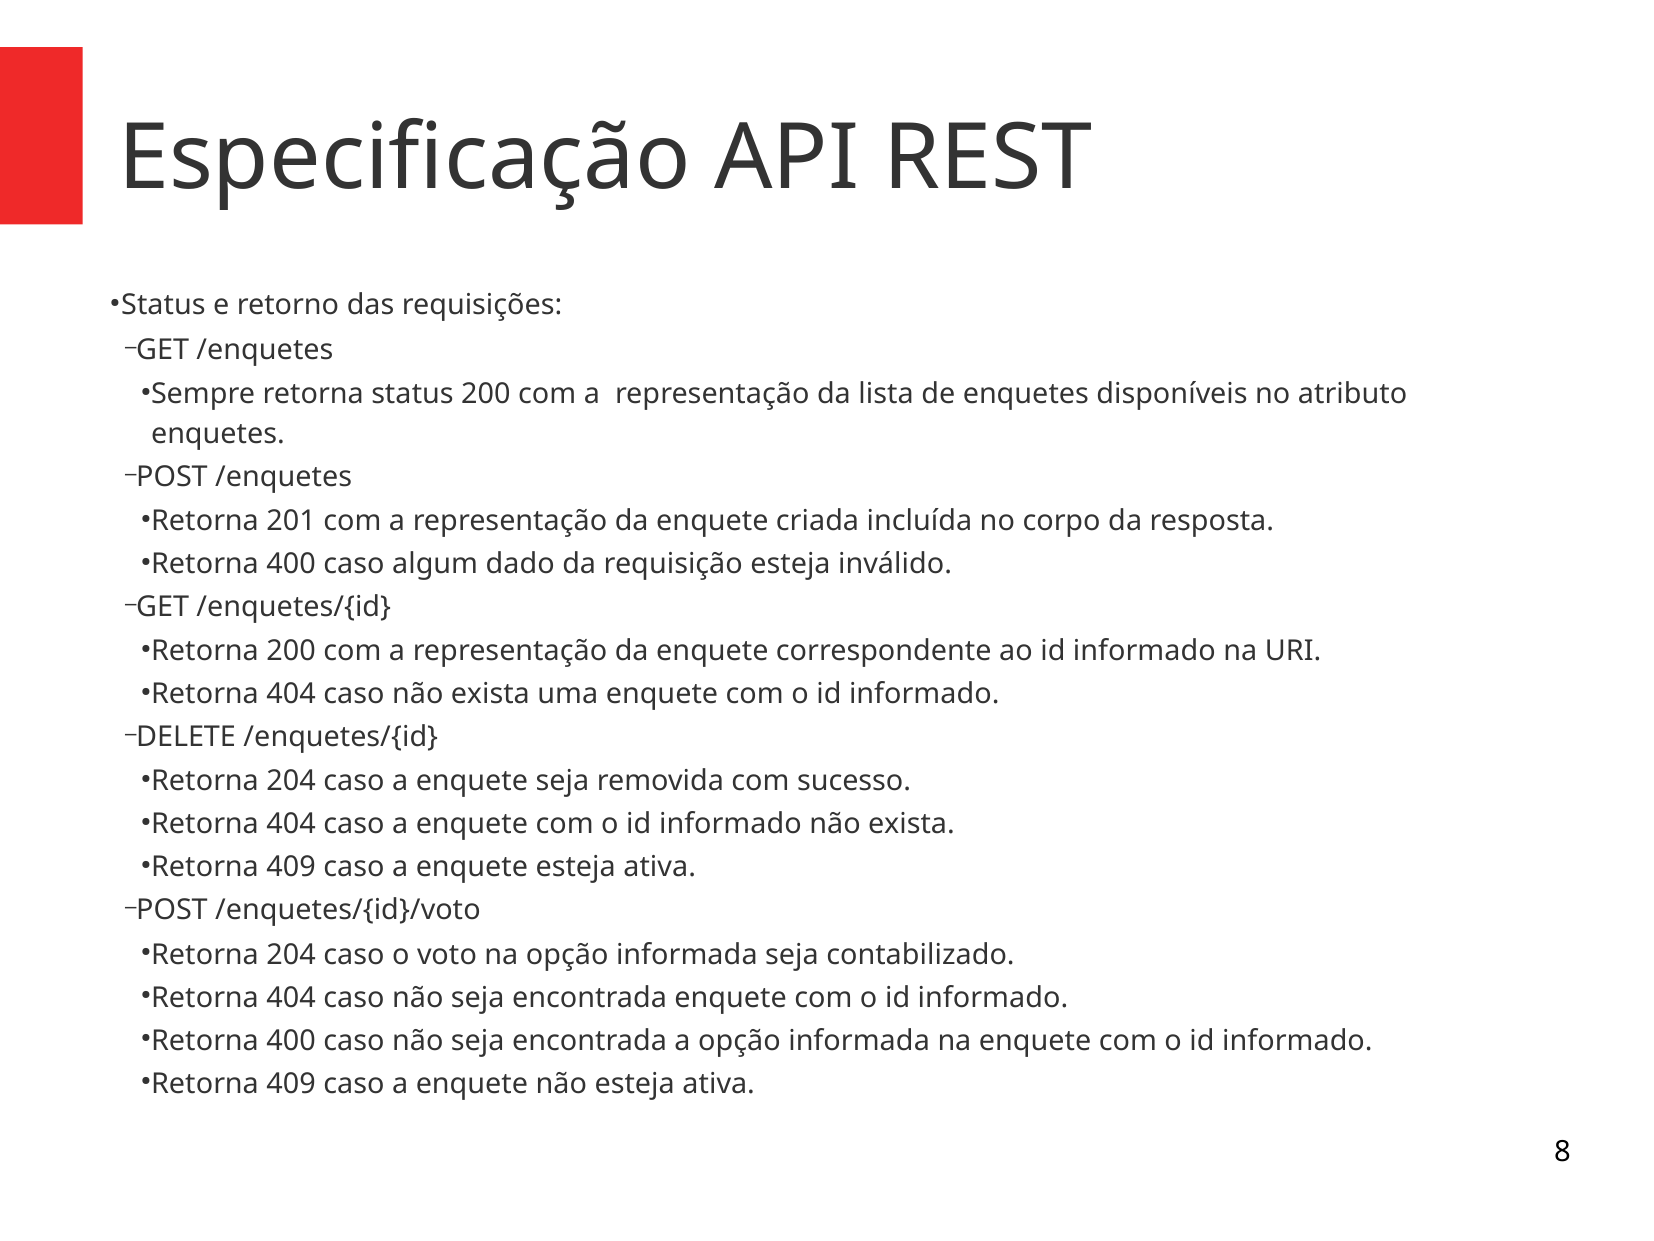

# Especificação API REST
Status e retorno das requisições:
GET /enquetes
Sempre retorna status 200 com a representação da lista de enquetes disponíveis no atributo enquetes.
POST /enquetes
Retorna 201 com a representação da enquete criada incluída no corpo da resposta.
Retorna 400 caso algum dado da requisição esteja inválido.
GET /enquetes/{id}
Retorna 200 com a representação da enquete correspondente ao id informado na URI.
Retorna 404 caso não exista uma enquete com o id informado.
DELETE /enquetes/{id}
Retorna 204 caso a enquete seja removida com sucesso.
Retorna 404 caso a enquete com o id informado não exista.
Retorna 409 caso a enquete esteja ativa.
POST /enquetes/{id}/voto
Retorna 204 caso o voto na opção informada seja contabilizado.
Retorna 404 caso não seja encontrada enquete com o id informado.
Retorna 400 caso não seja encontrada a opção informada na enquete com o id informado.
Retorna 409 caso a enquete não esteja ativa.
8